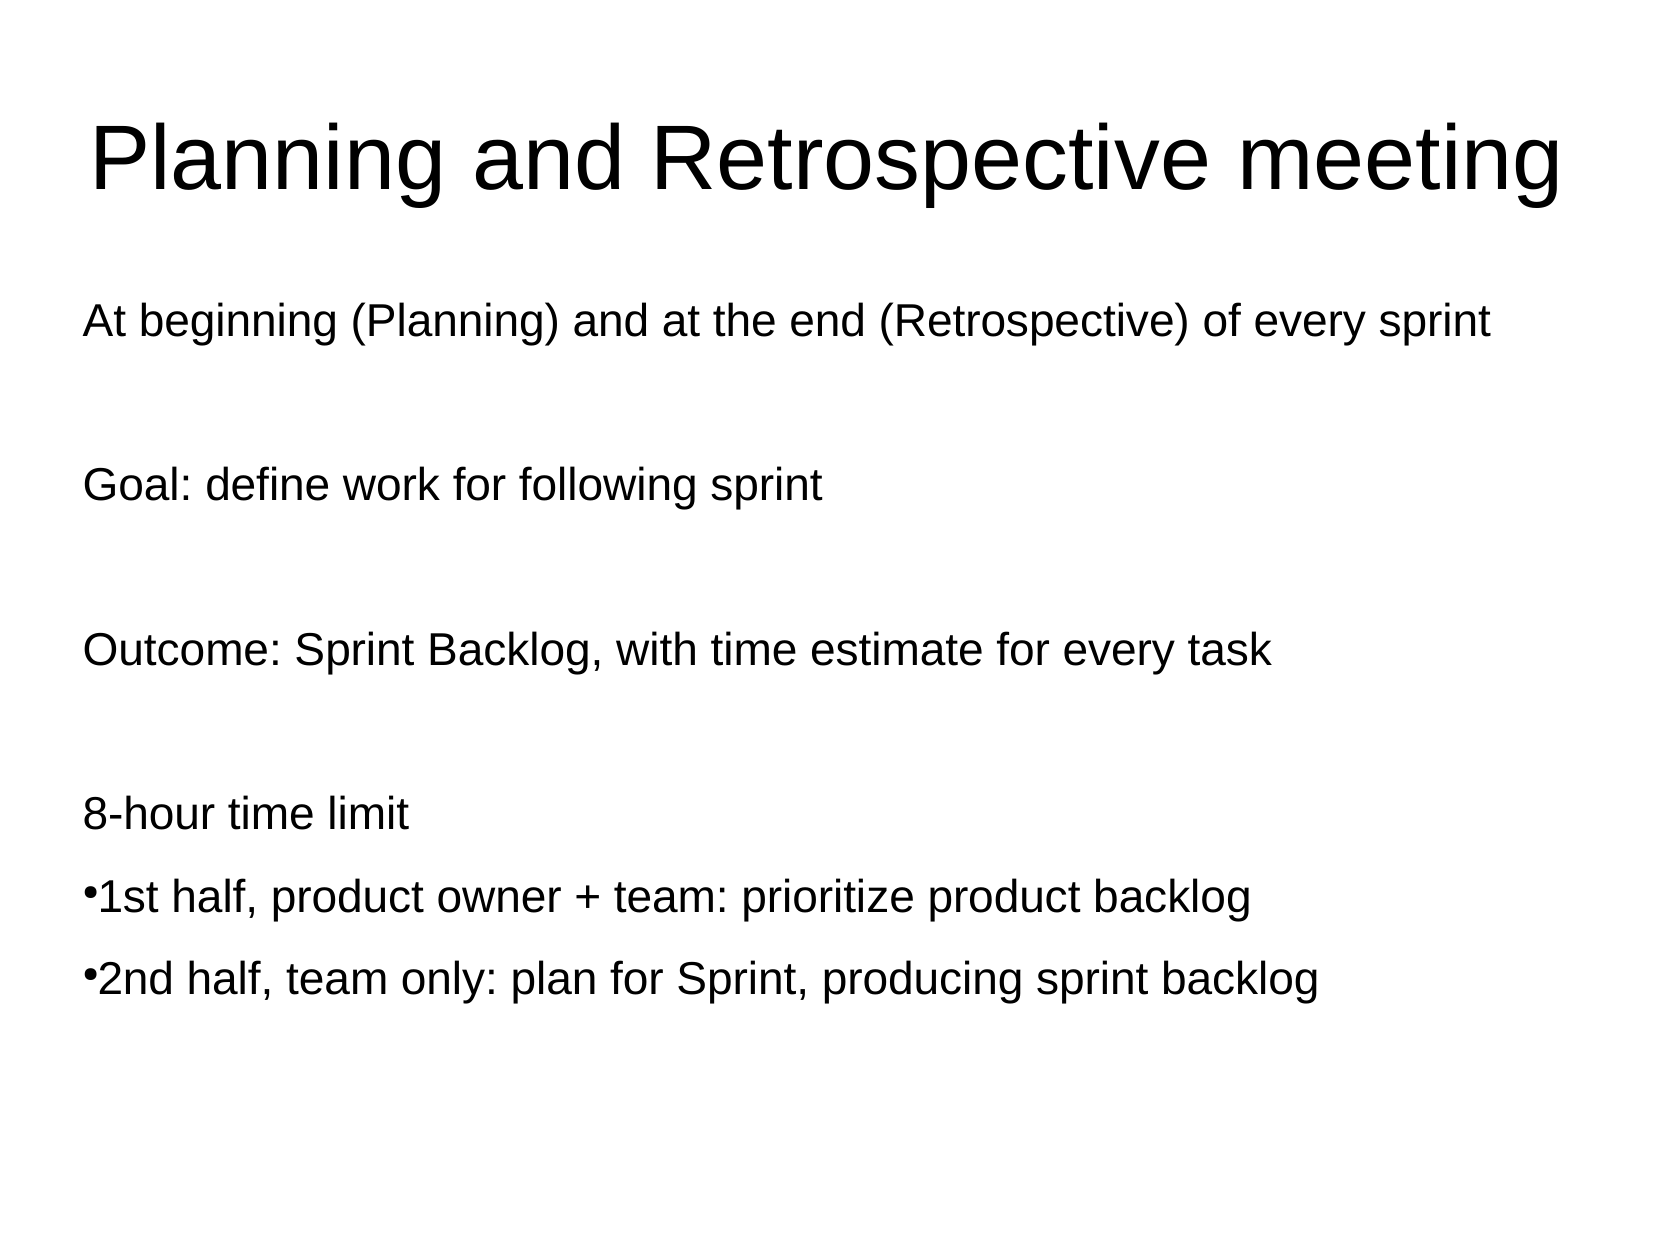

# Planning and Retrospective meeting
At beginning (Planning) and at the end (Retrospective) of every sprint
Goal: define work for following sprint
Outcome: Sprint Backlog, with time estimate for every task
8-hour time limit
1st half, product owner + team: prioritize product backlog
2nd half, team only: plan for Sprint, producing sprint backlog